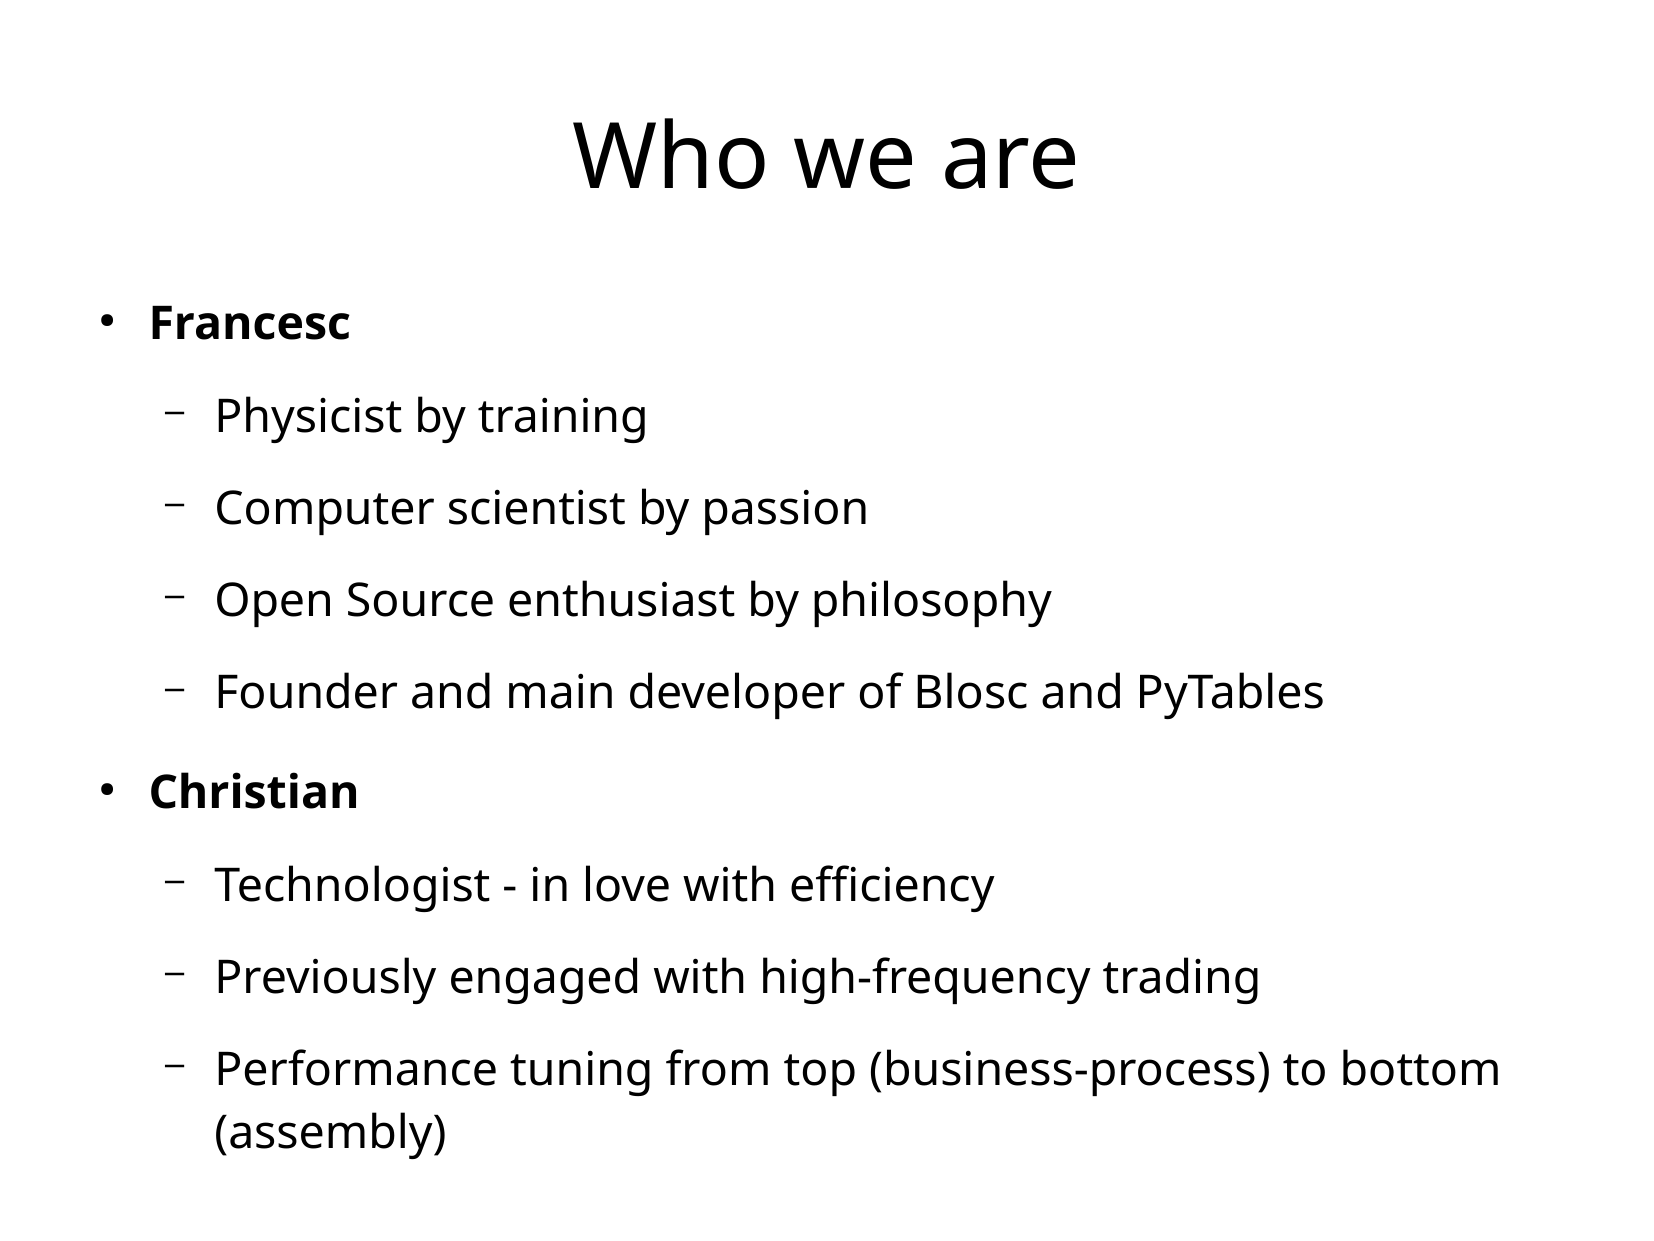

# Who we are
Francesc
Physicist by training
Computer scientist by passion
Open Source enthusiast by philosophy
Founder and main developer of Blosc and PyTables
Christian
Technologist - in love with efficiency
Previously engaged with high-frequency trading
Performance tuning from top (business-process) to bottom (assembly)